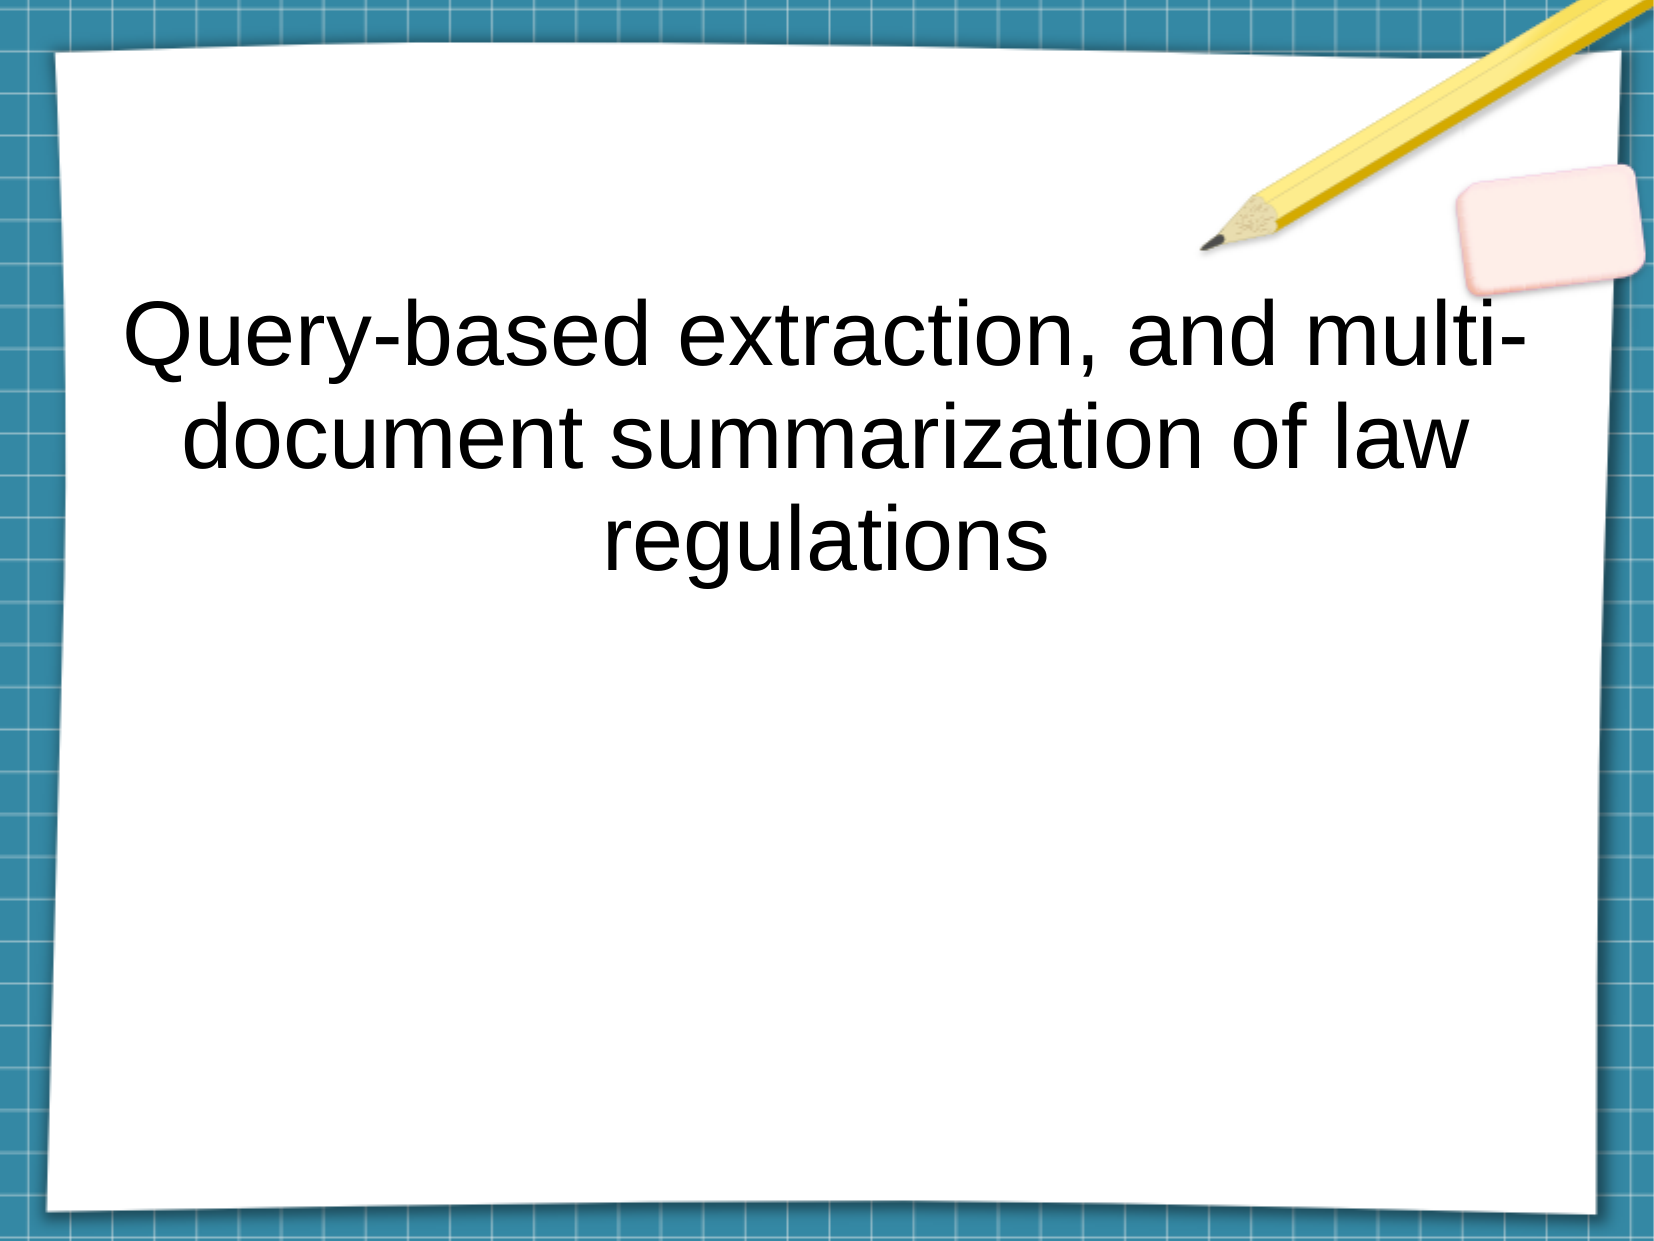

# Query-based extraction, and multi-document summarization of law regulations